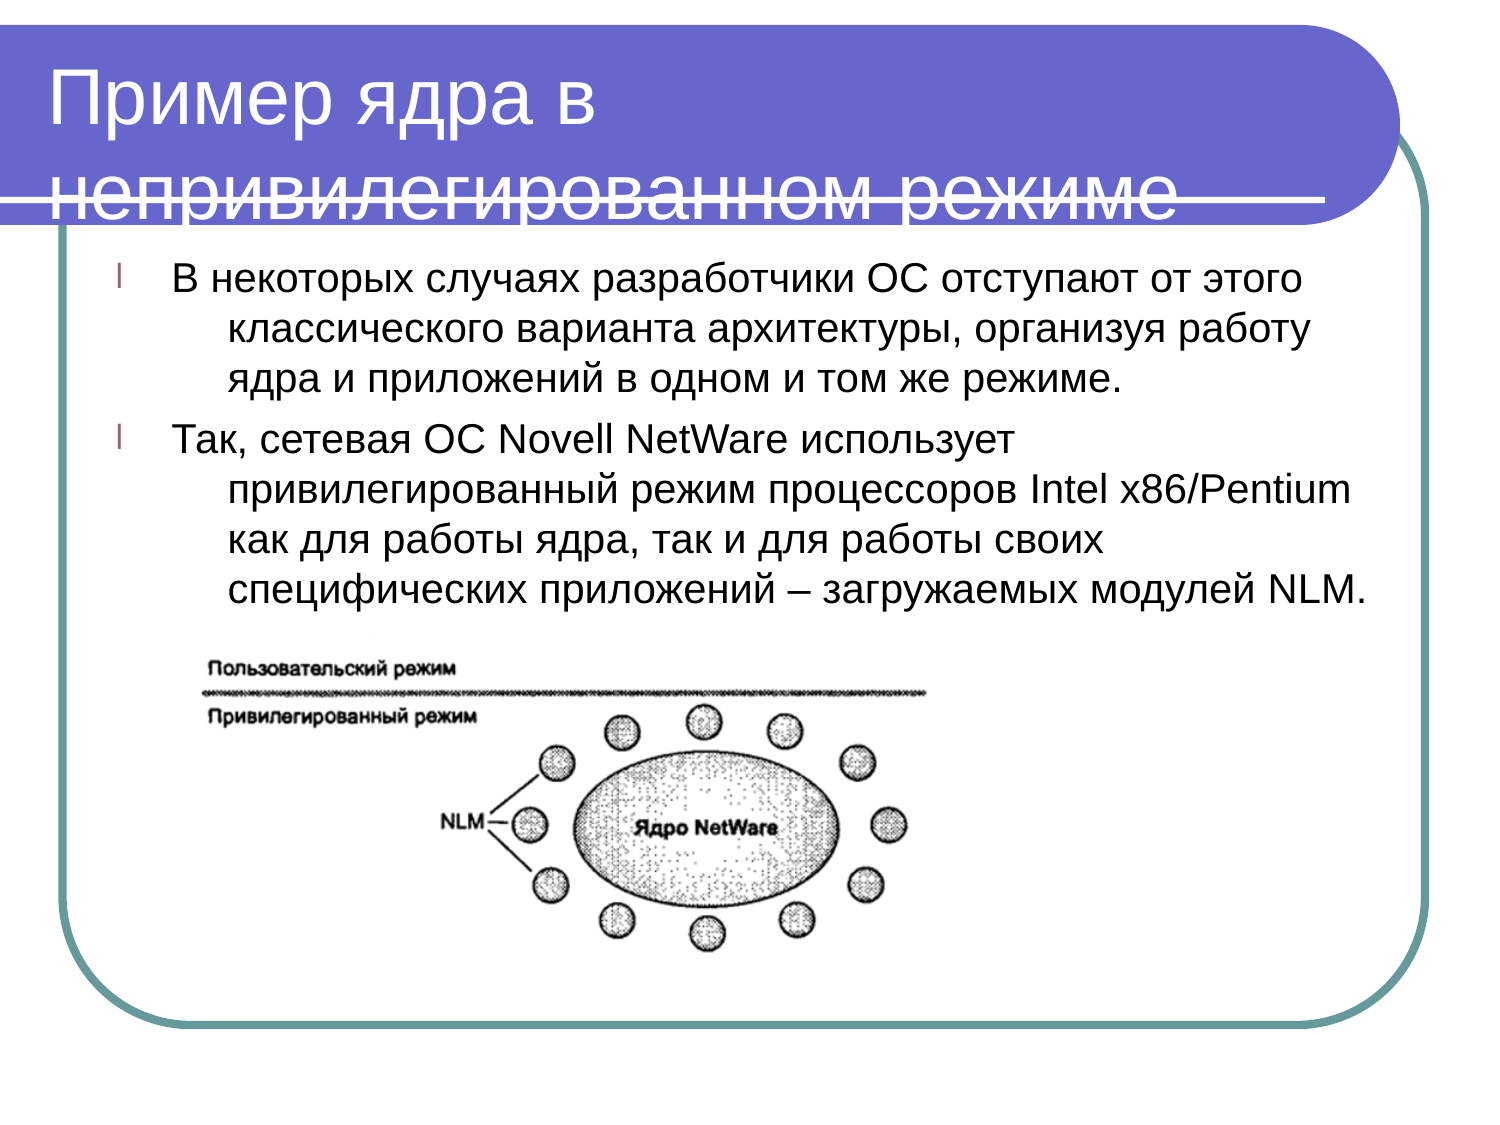

# Пример ядра в непривилегированном режиме
В некоторых случаях разработчики ОС отступают от этого классического варианта архитектуры, организуя работу ядра и приложений в одном и том же режиме.
Так, сетевая ОС Novell NetWare использует привилегированный режим процессоров Intel х86/Pentium как для работы ядра, так и для работы своих специфических приложений – загружаемых модулей NLM.